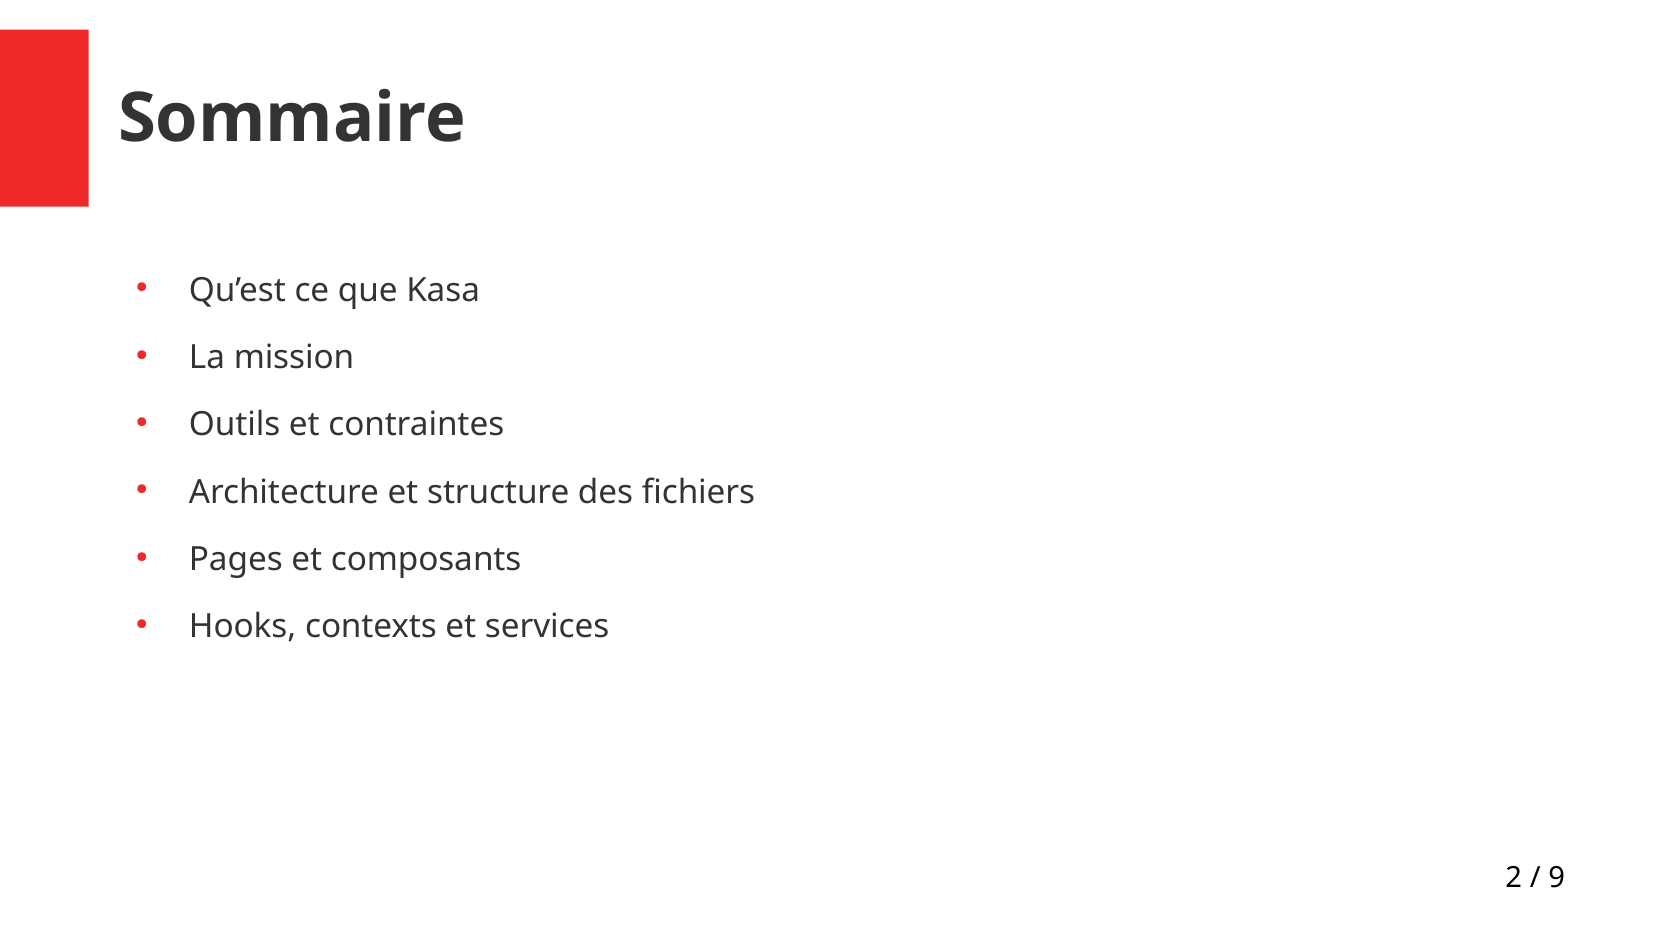

# Sommaire
Qu’est ce que Kasa
La mission
Outils et contraintes
Architecture et structure des fichiers
Pages et composants
Hooks, contexts et services
2